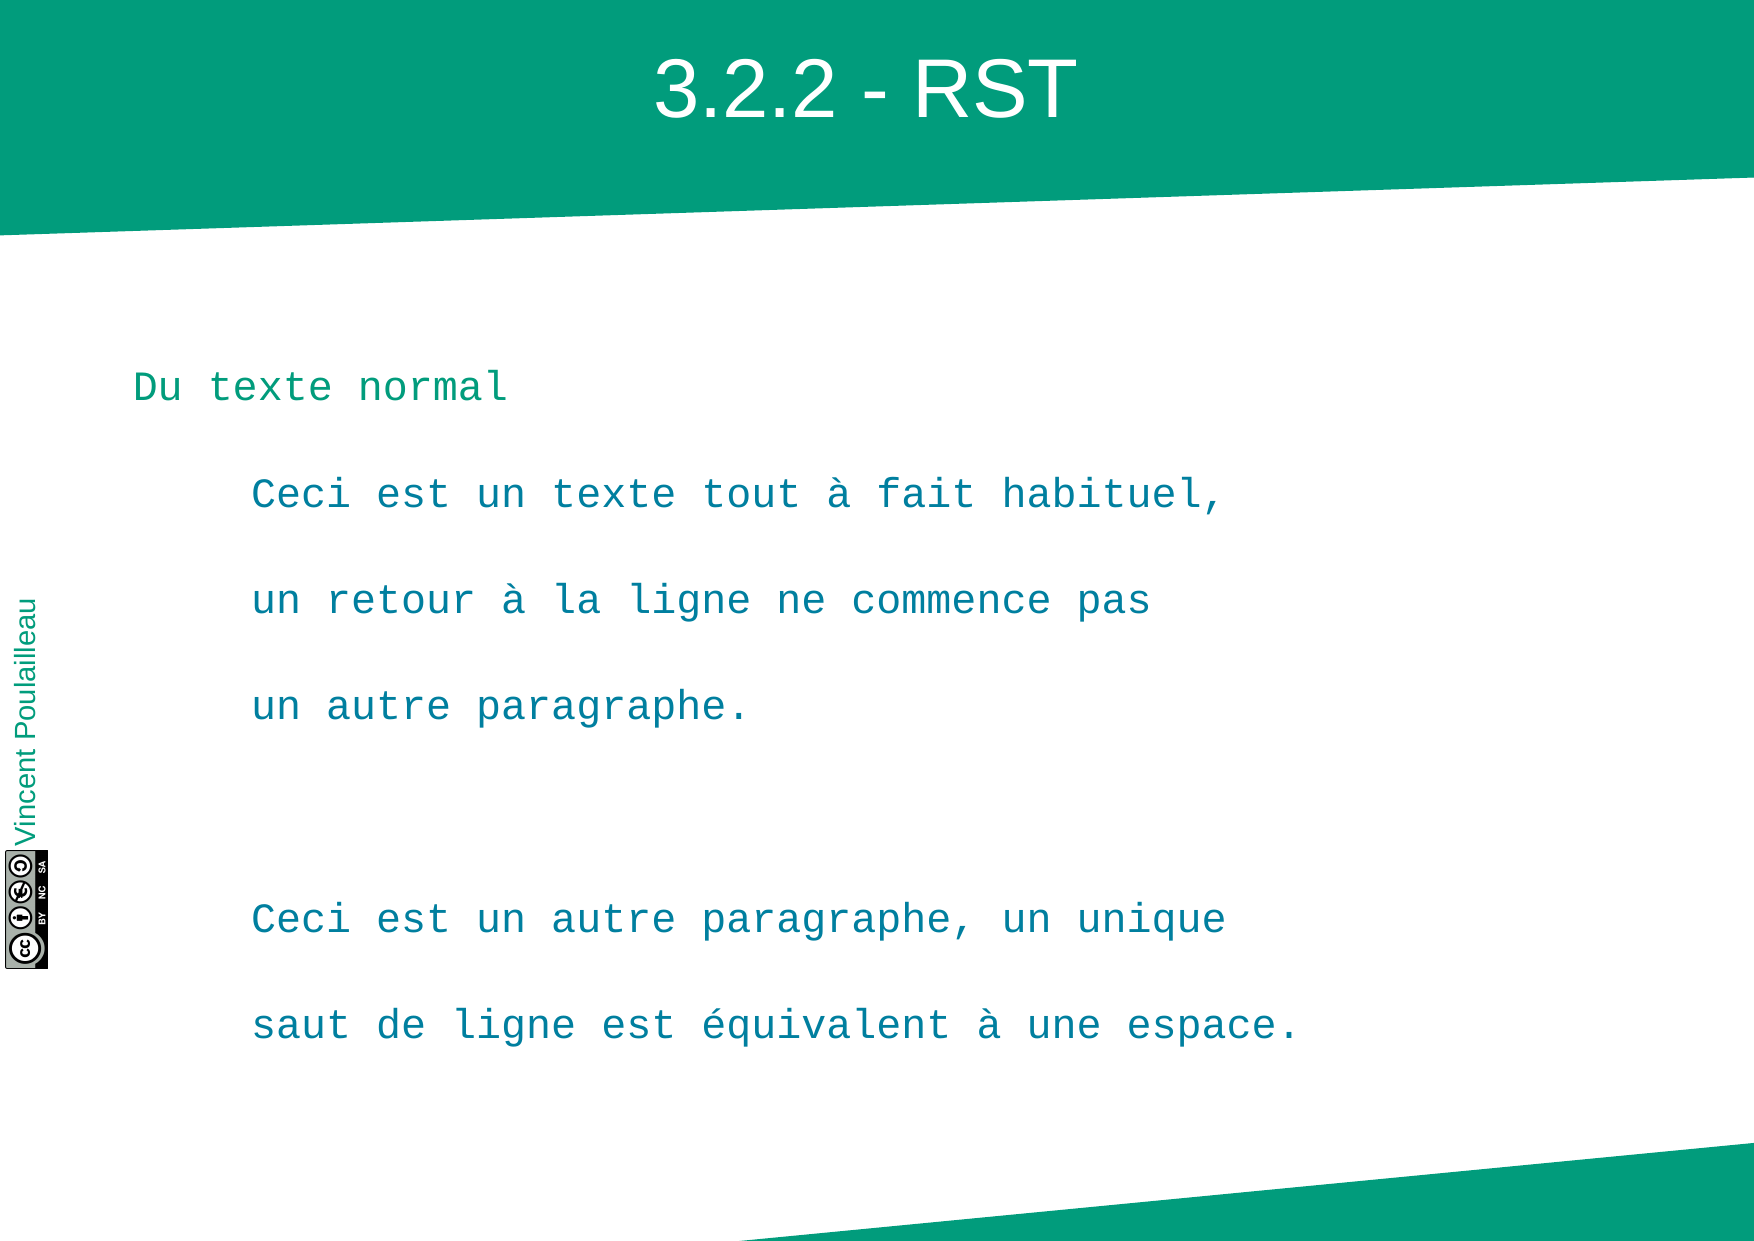

3.2.2 - RST
Du texte normal
Ceci est un texte tout à fait habituel,
un retour à la ligne ne commence pas
un autre paragraphe.
Ceci est un autre paragraphe, un unique
saut de ligne est équivalent à une espace.
© 2019 Vincent Poulailleau